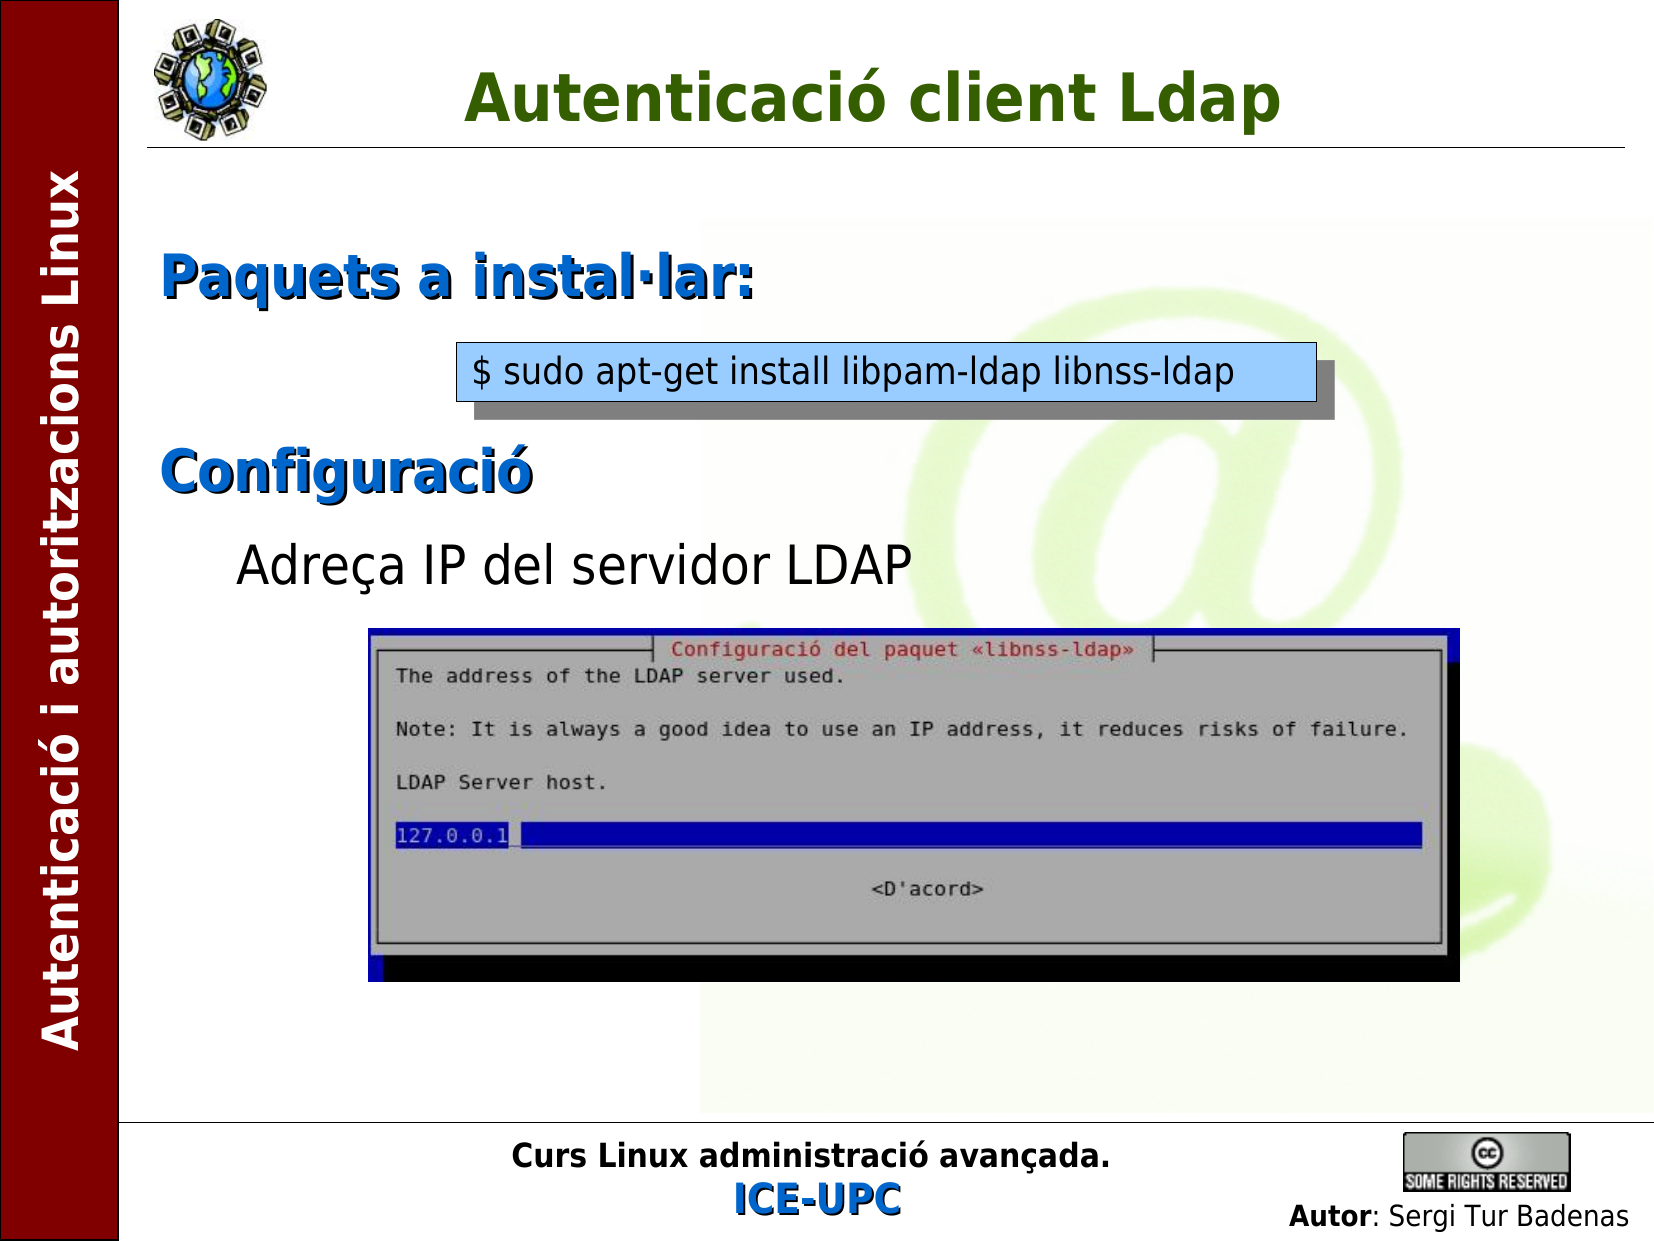

# Autenticació client Ldap
Paquets a instal·lar:
Configuració
Adreça IP del servidor LDAP
$ sudo apt-get install libpam-ldap libnss-ldap